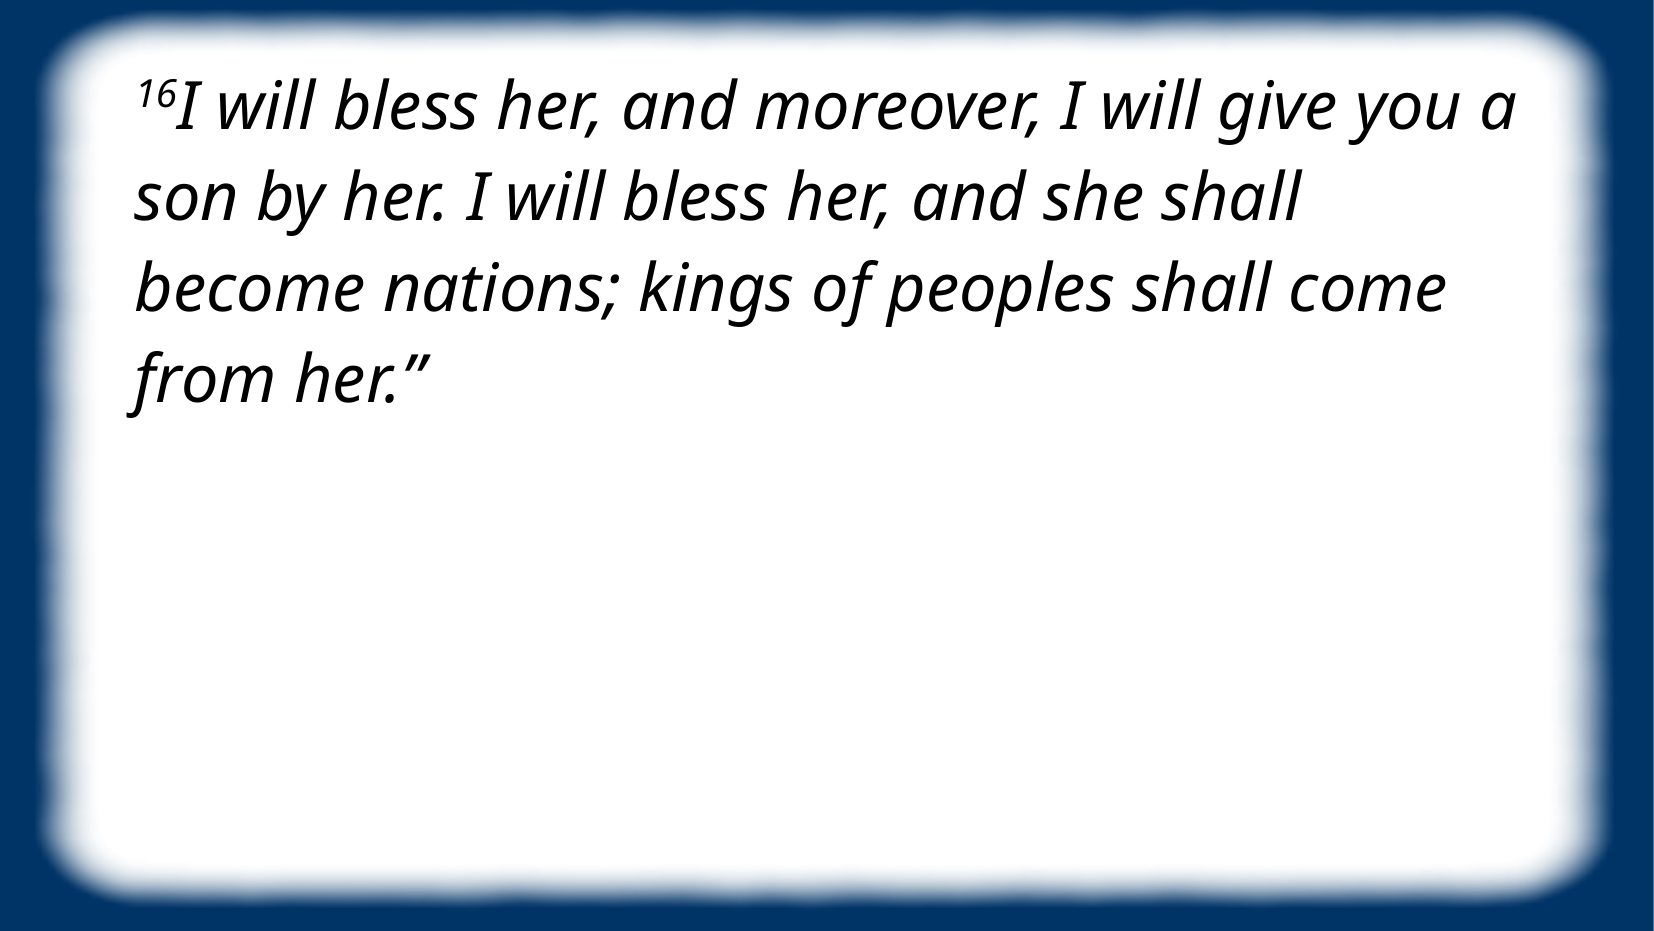

16I will bless her, and moreover, I will give you a son by her. I will bless her, and she shall become nations; kings of peoples shall come from her.”